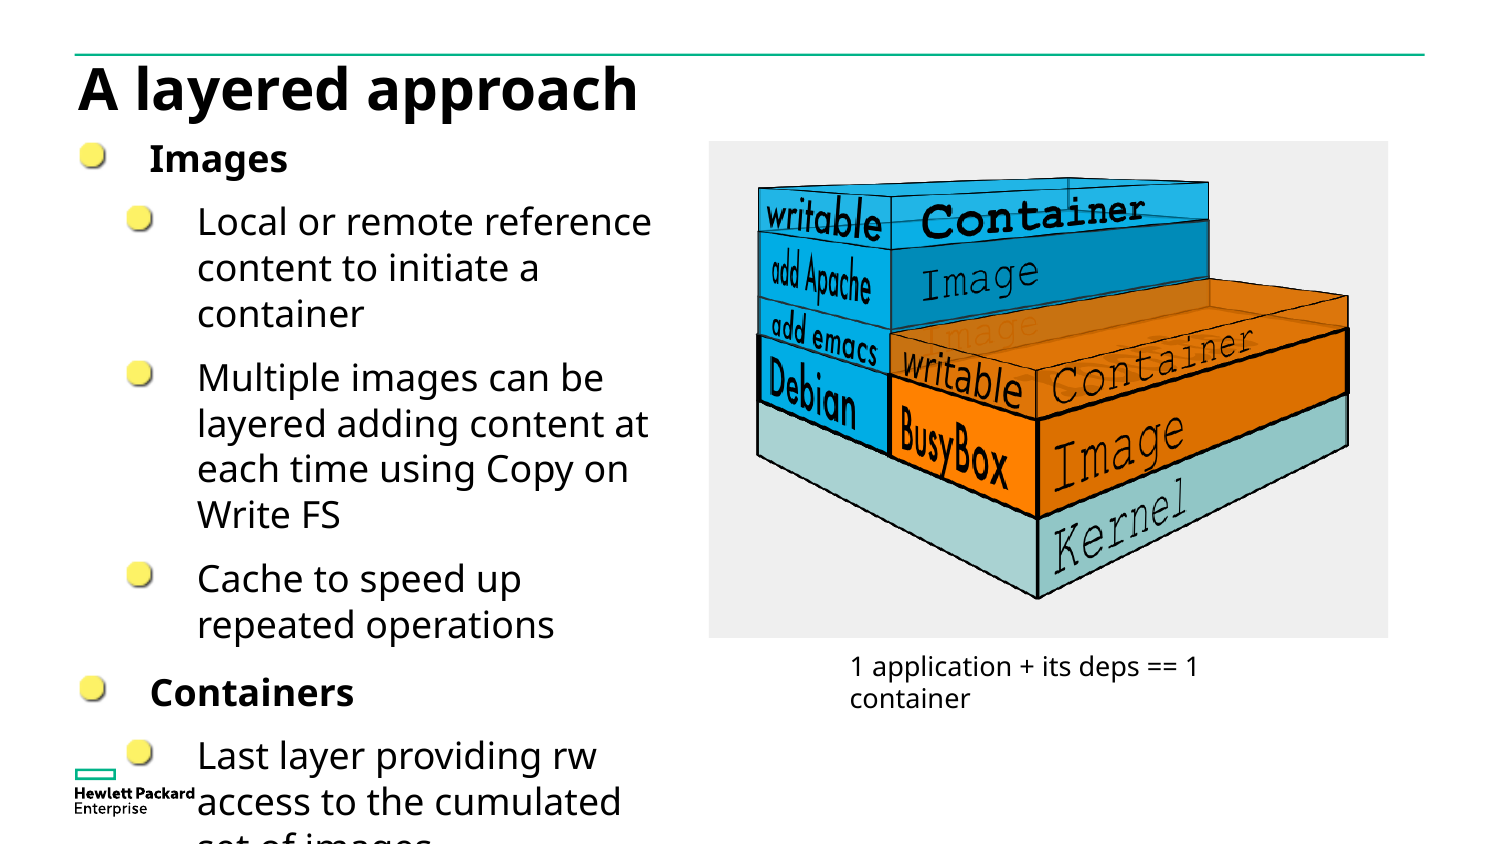

# A layered approach
Images
Local or remote reference content to initiate a container
Multiple images can be layered adding content at each time using Copy on Write FS
Cache to speed up repeated operations
Containers
Last layer providing rw access to the cumulated set of images
1 application + its deps == 1 container